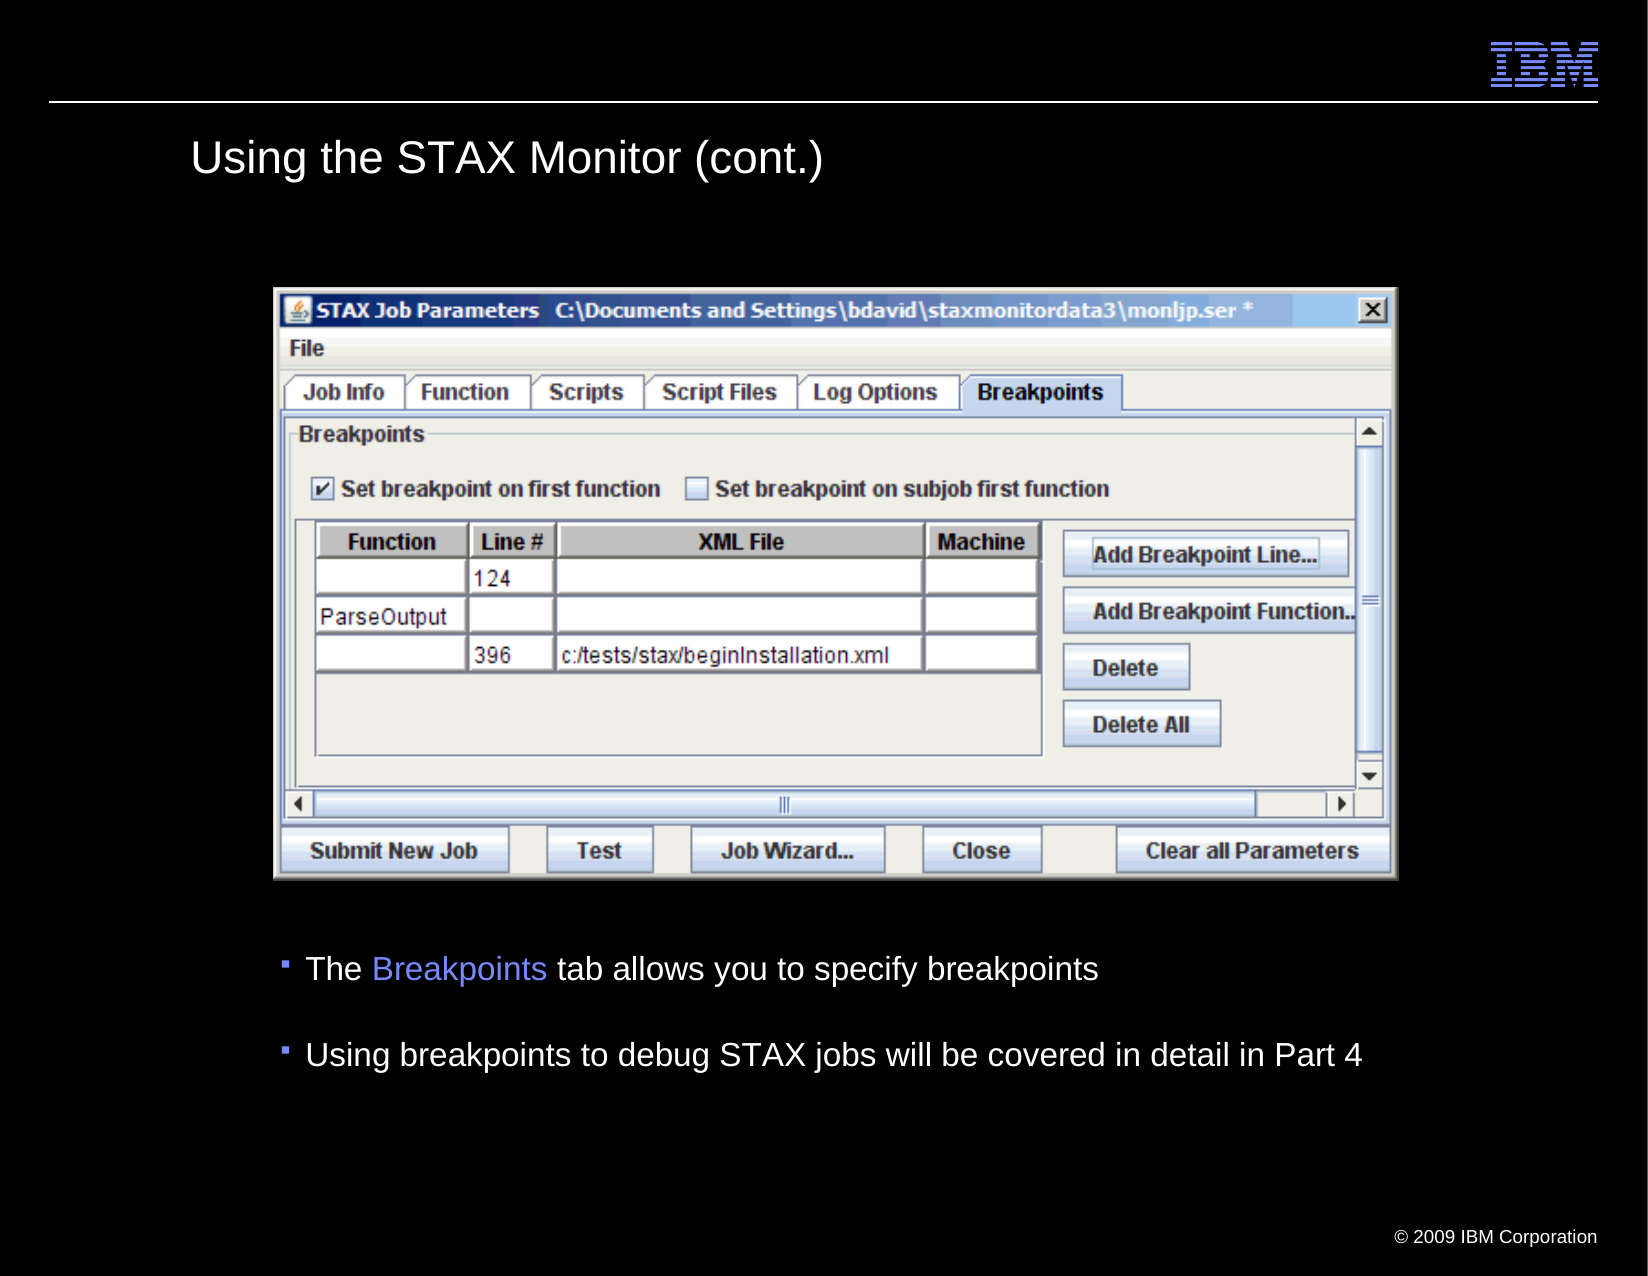

# Using the STAX Monitor (cont.)
The Breakpoints tab allows you to specify breakpoints
Using breakpoints to debug STAX jobs will be covered in detail in Part 4